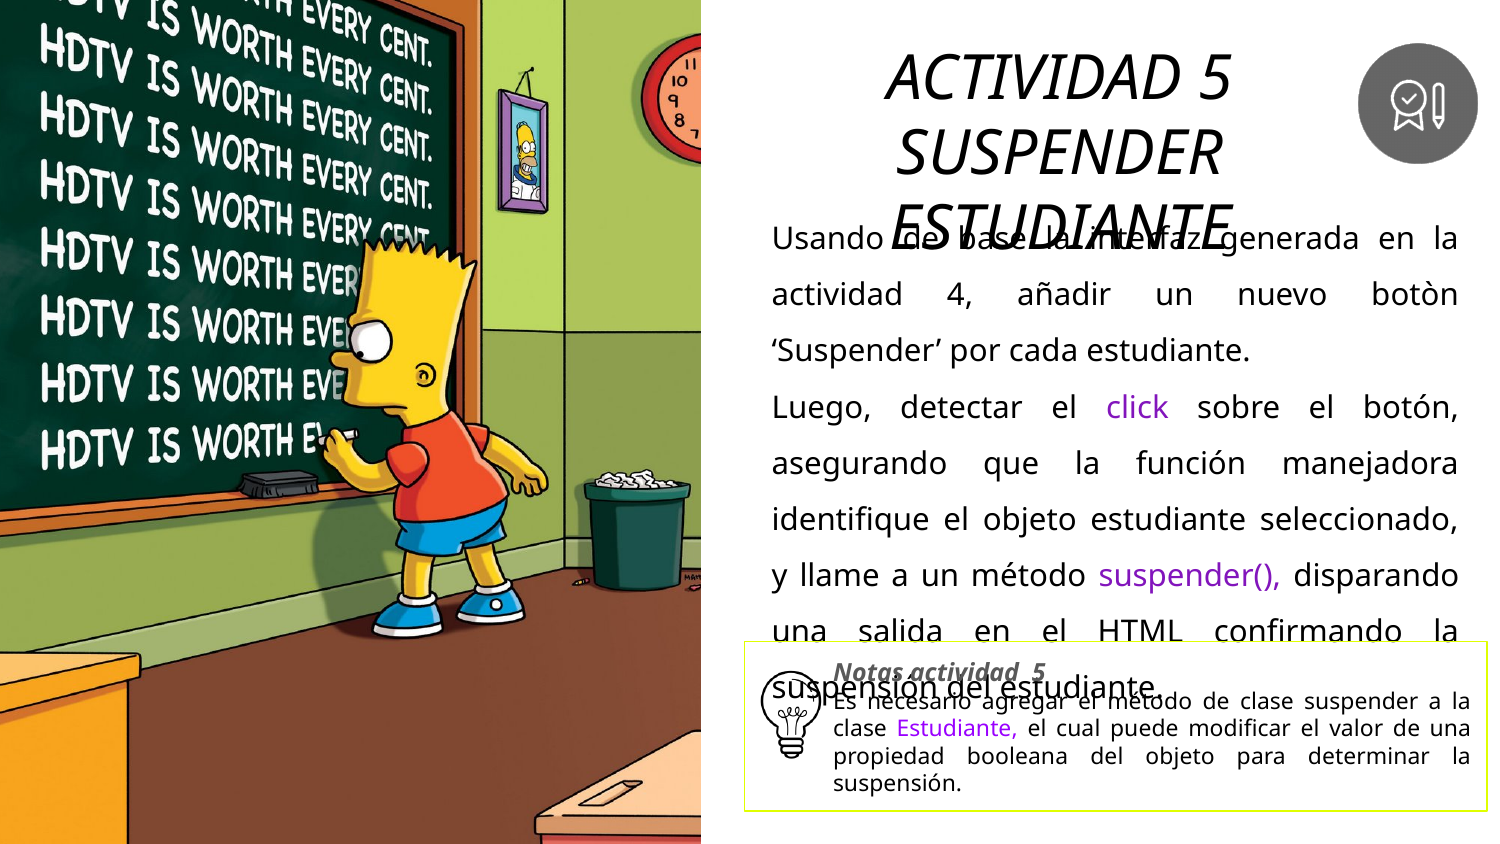

ACTIVIDAD 5
SUSPENDER ESTUDIANTE
Usando de base la interfaz generada en la actividad 4, añadir un nuevo botòn ‘Suspender’ por cada estudiante.
Luego, detectar el click sobre el botón, asegurando que la función manejadora identifique el objeto estudiante seleccionado, y llame a un método suspender(), disparando una salida en el HTML confirmando la suspensión del estudiante.
Notas actividad 5
Es necesario agregar el método de clase suspender a la clase Estudiante, el cual puede modificar el valor de una propiedad booleana del objeto para determinar la suspensión.